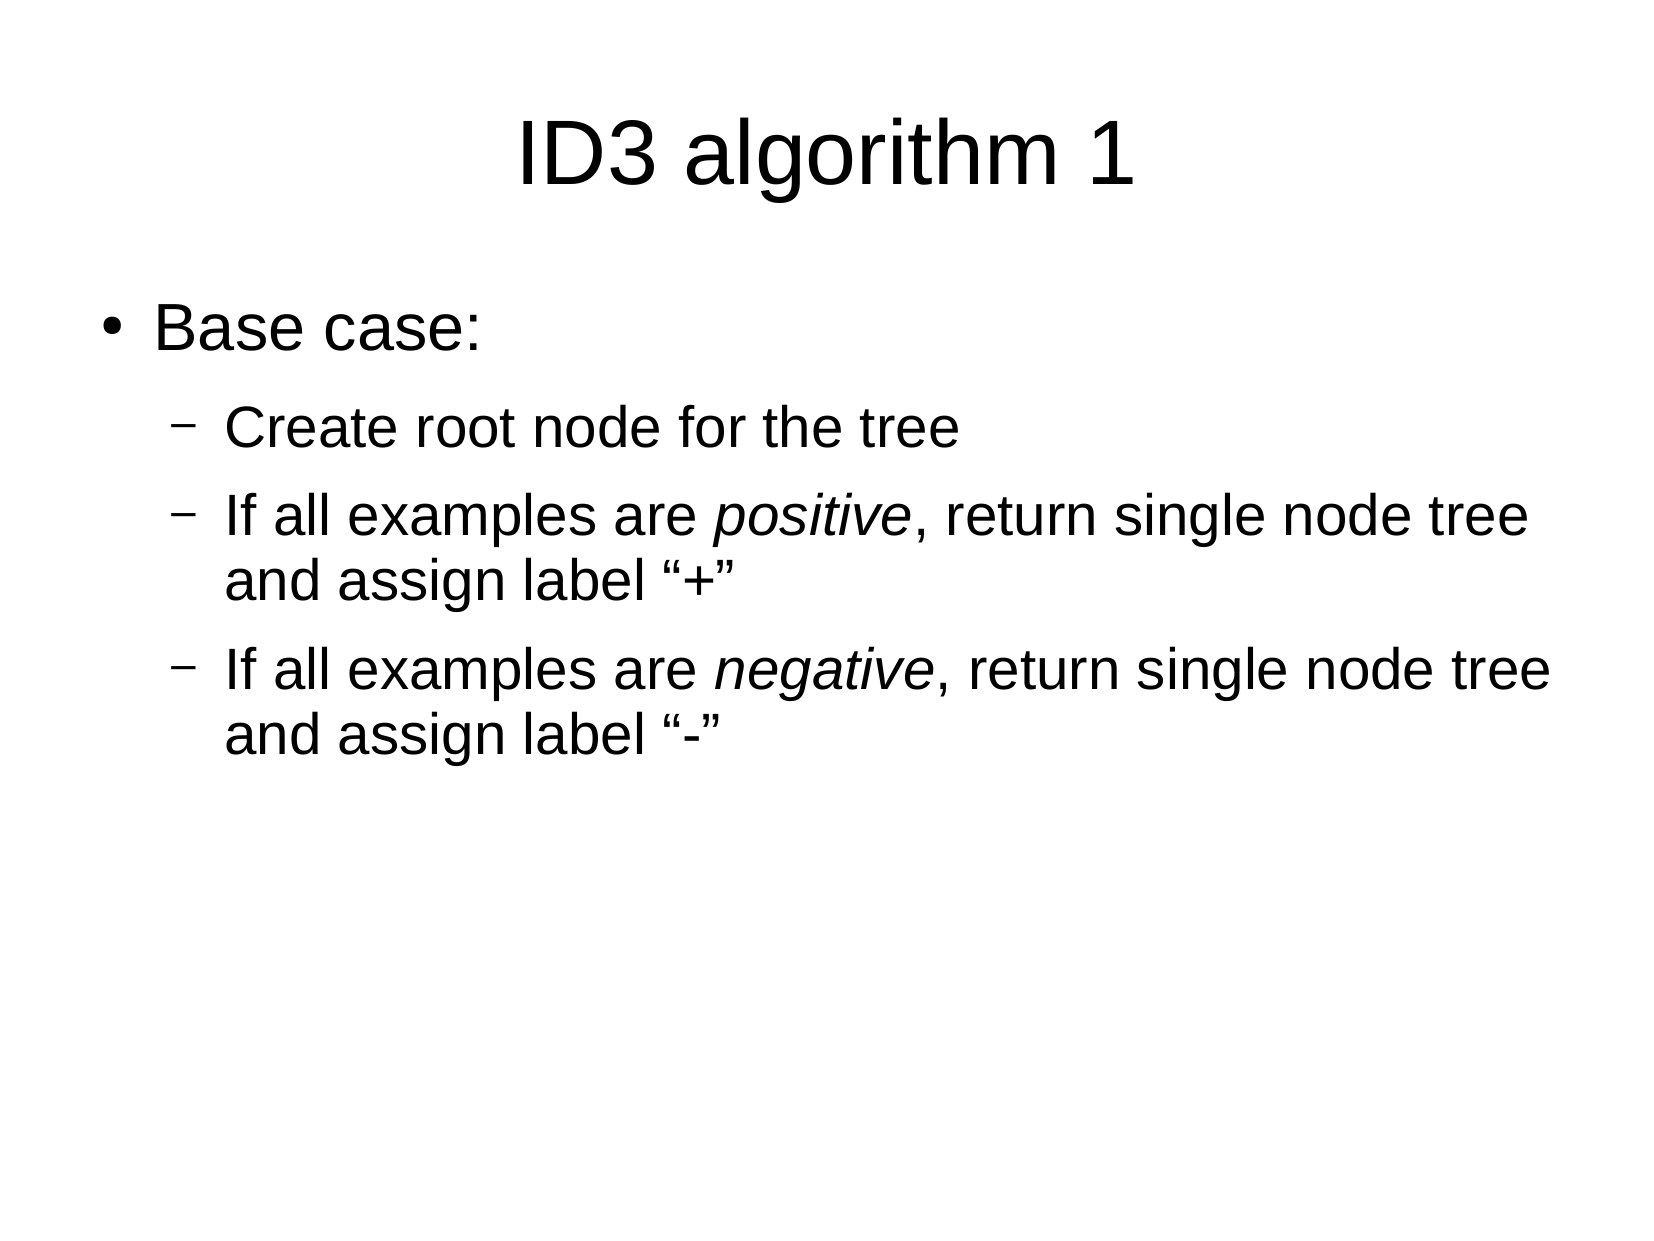

# ID3 algorithm 1
Base case:
Create root node for the tree
If all examples are positive, return single node tree and assign label “+”
If all examples are negative, return single node tree and assign label “-”